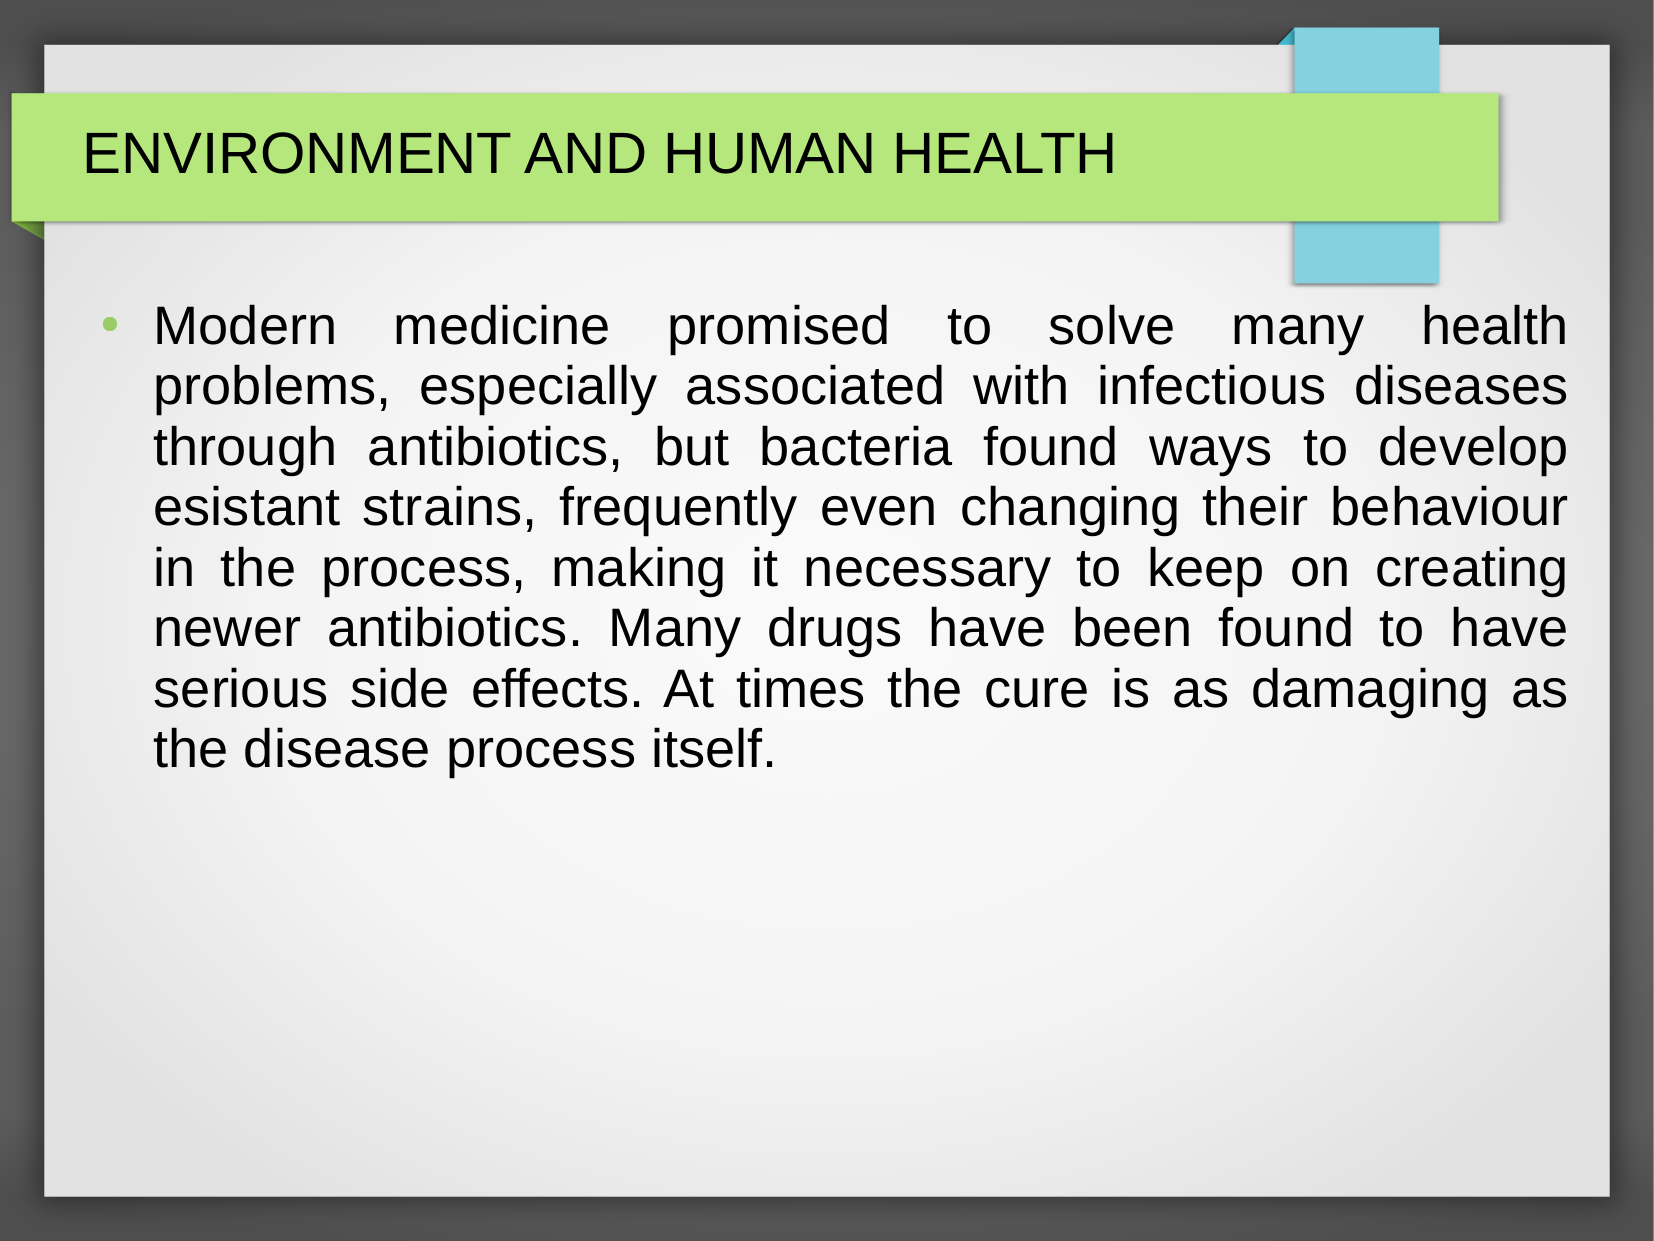

# ENVIRONMENT AND HUMAN HEALTH
Modern medicine promised to solve many health problems, especially associated with infectious diseases through antibiotics, but bacteria found ways to develop esistant strains, frequently even changing their behaviour in the process, making it necessary to keep on creating newer antibiotics. Many drugs have been found to have serious side effects. At times the cure is as damaging as the disease process itself.